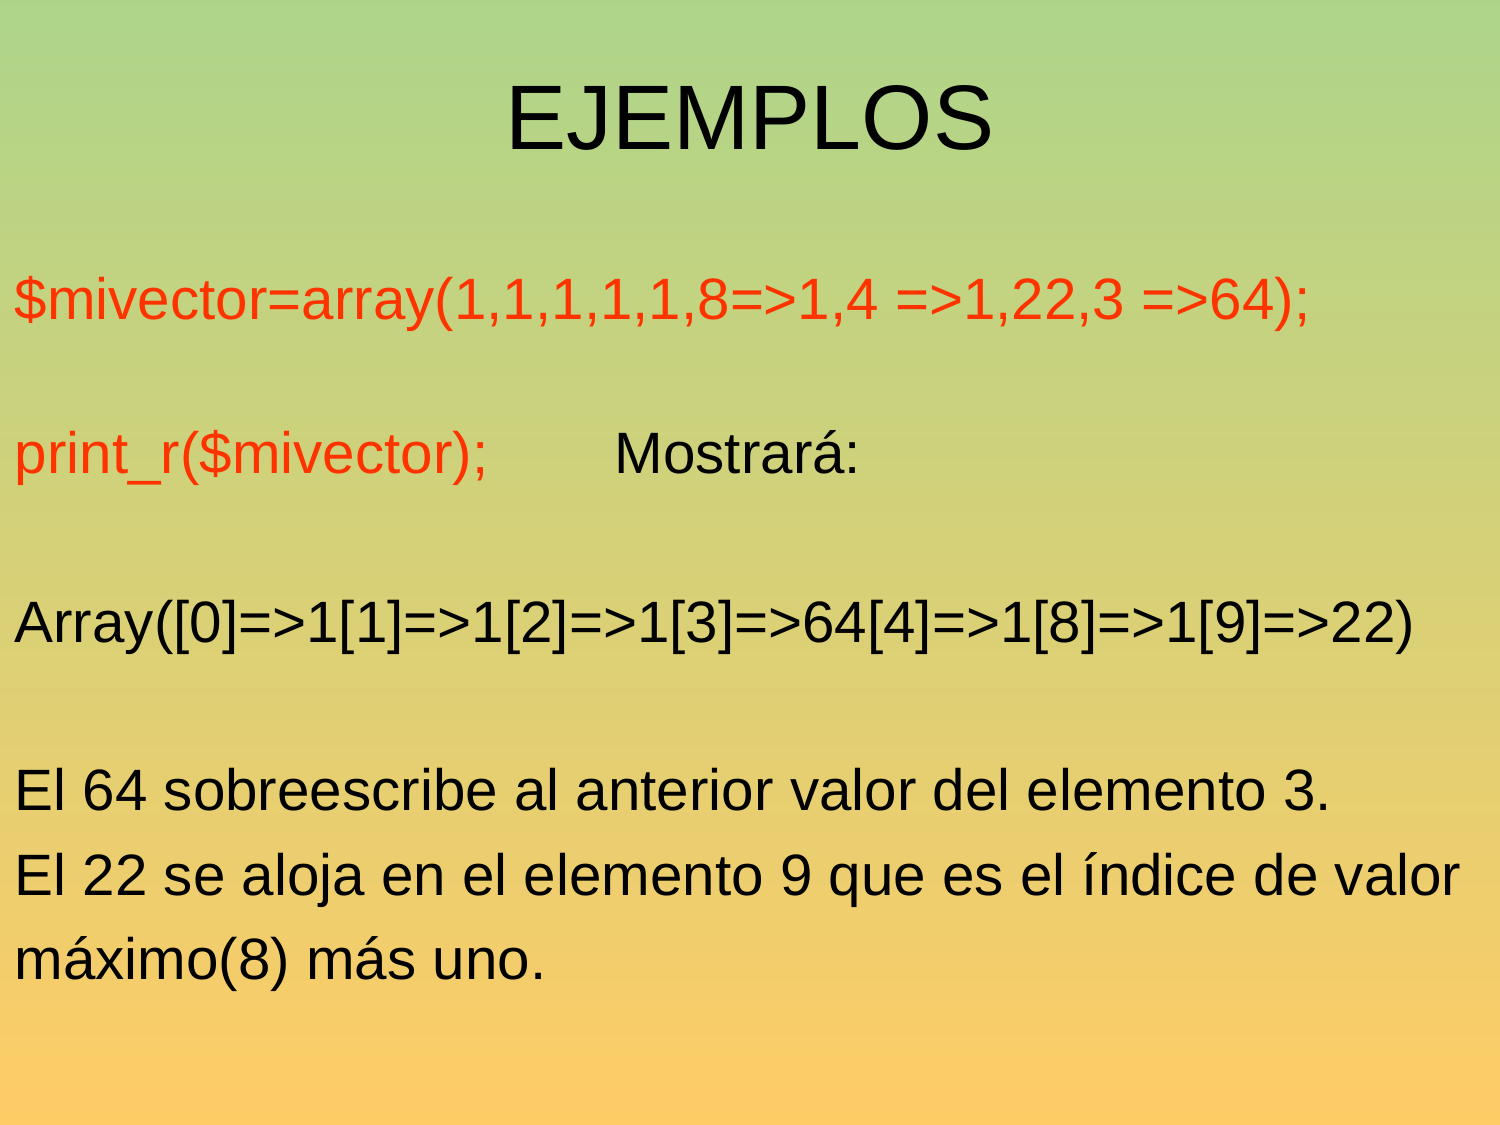

# $mivector=array(1,1,1,1,1,8=>1,4 =>1,22,3 =>64);
print_r($mivector);	Mostrará:
Array([0]=>1[1]=>1[2]=>1[3]=>64[4]=>1[8]=>1[9]=>22)
El 64 sobreescribe al anterior valor del elemento 3.
El 22 se aloja en el elemento 9 que es el índice de valor
máximo(8) más uno.
EJEMPLOS